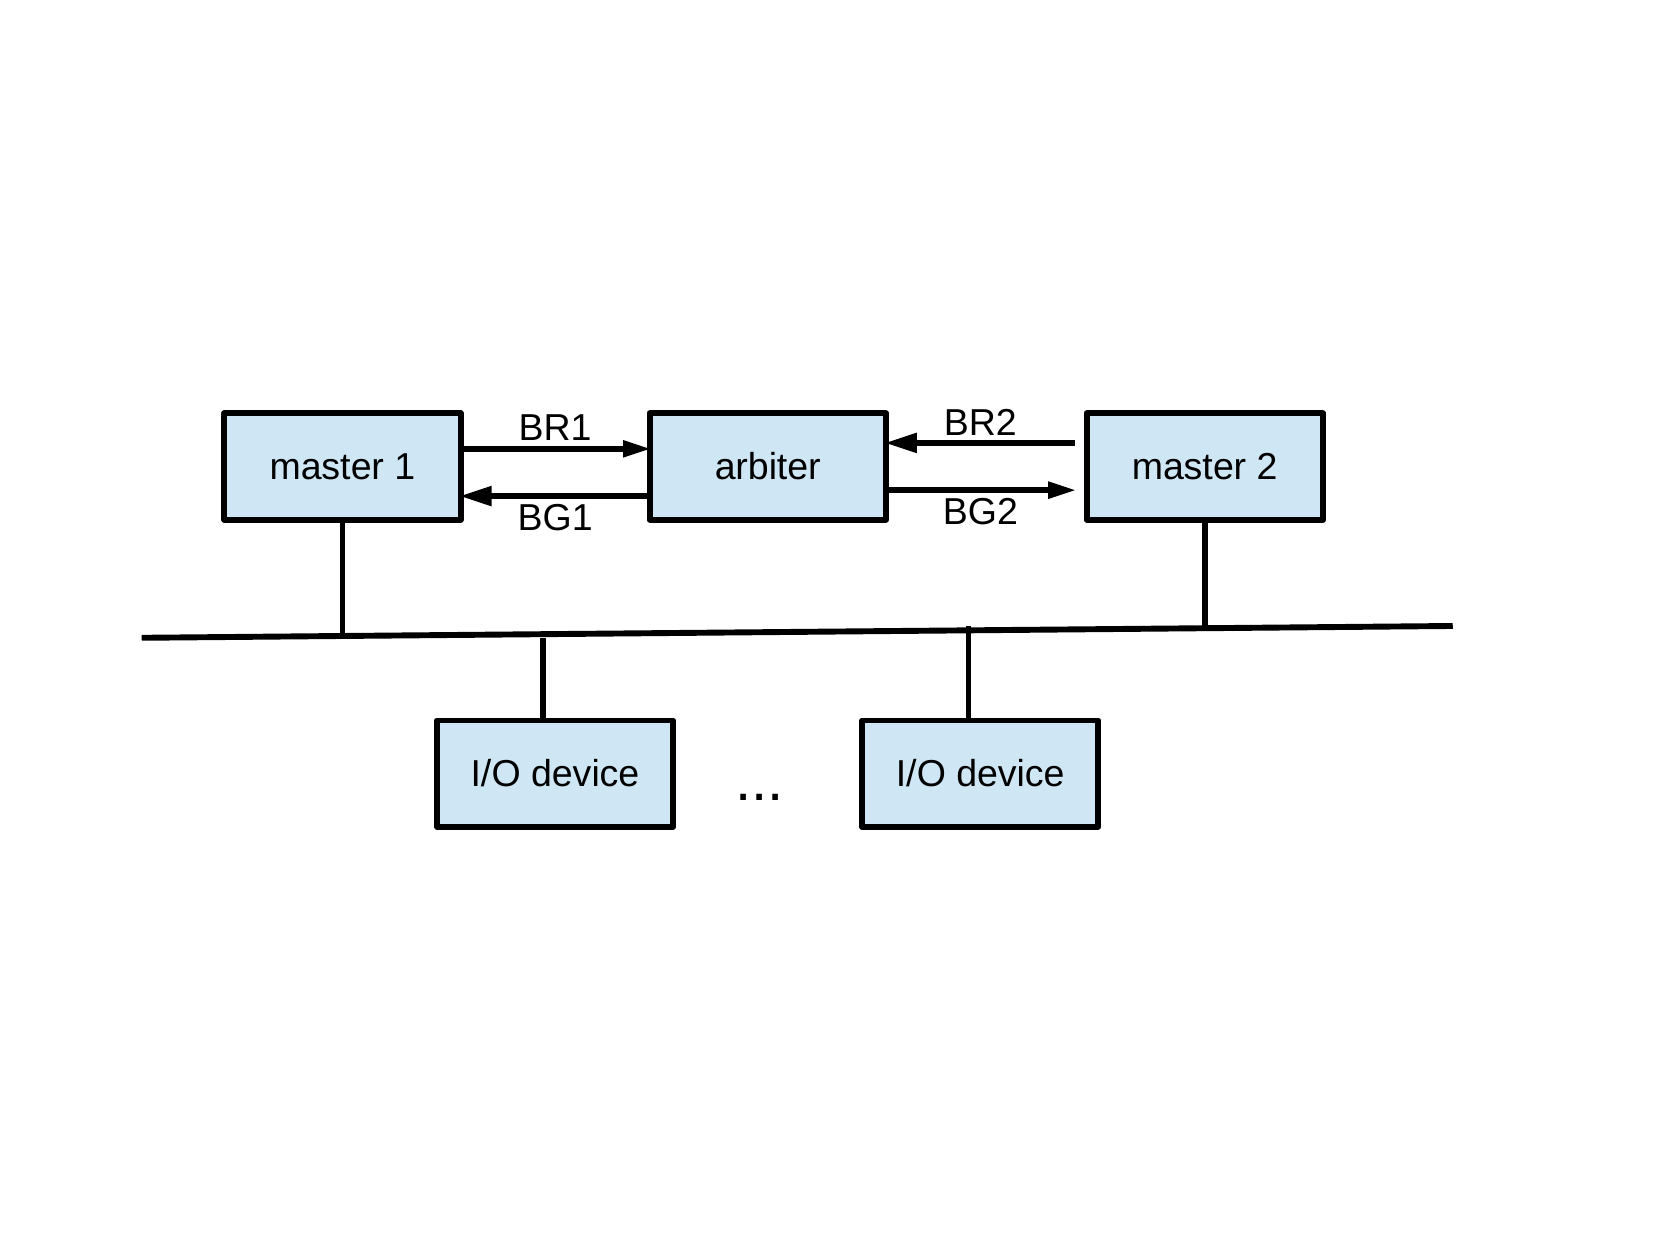

#
master 1
arbiter
master 2
BR2
BR1
BG2
BG1
I/O device
I/O device
...